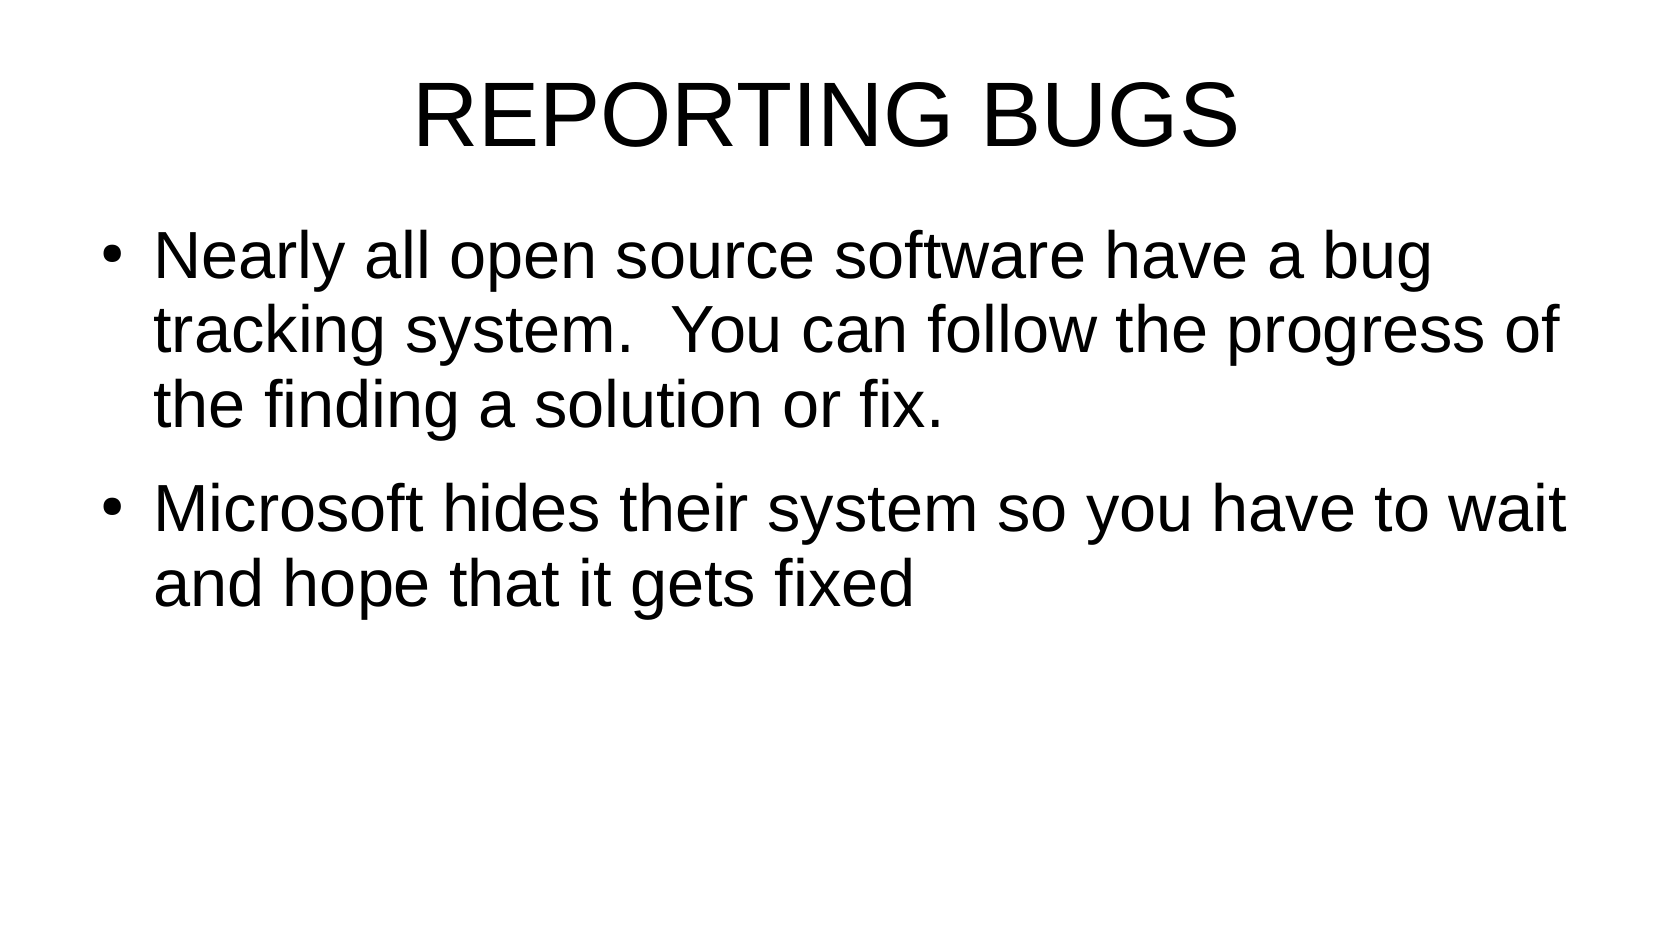

# REPORTING BUGS
Nearly all open source software have a bug tracking system. You can follow the progress of the finding a solution or fix.
Microsoft hides their system so you have to wait and hope that it gets fixed